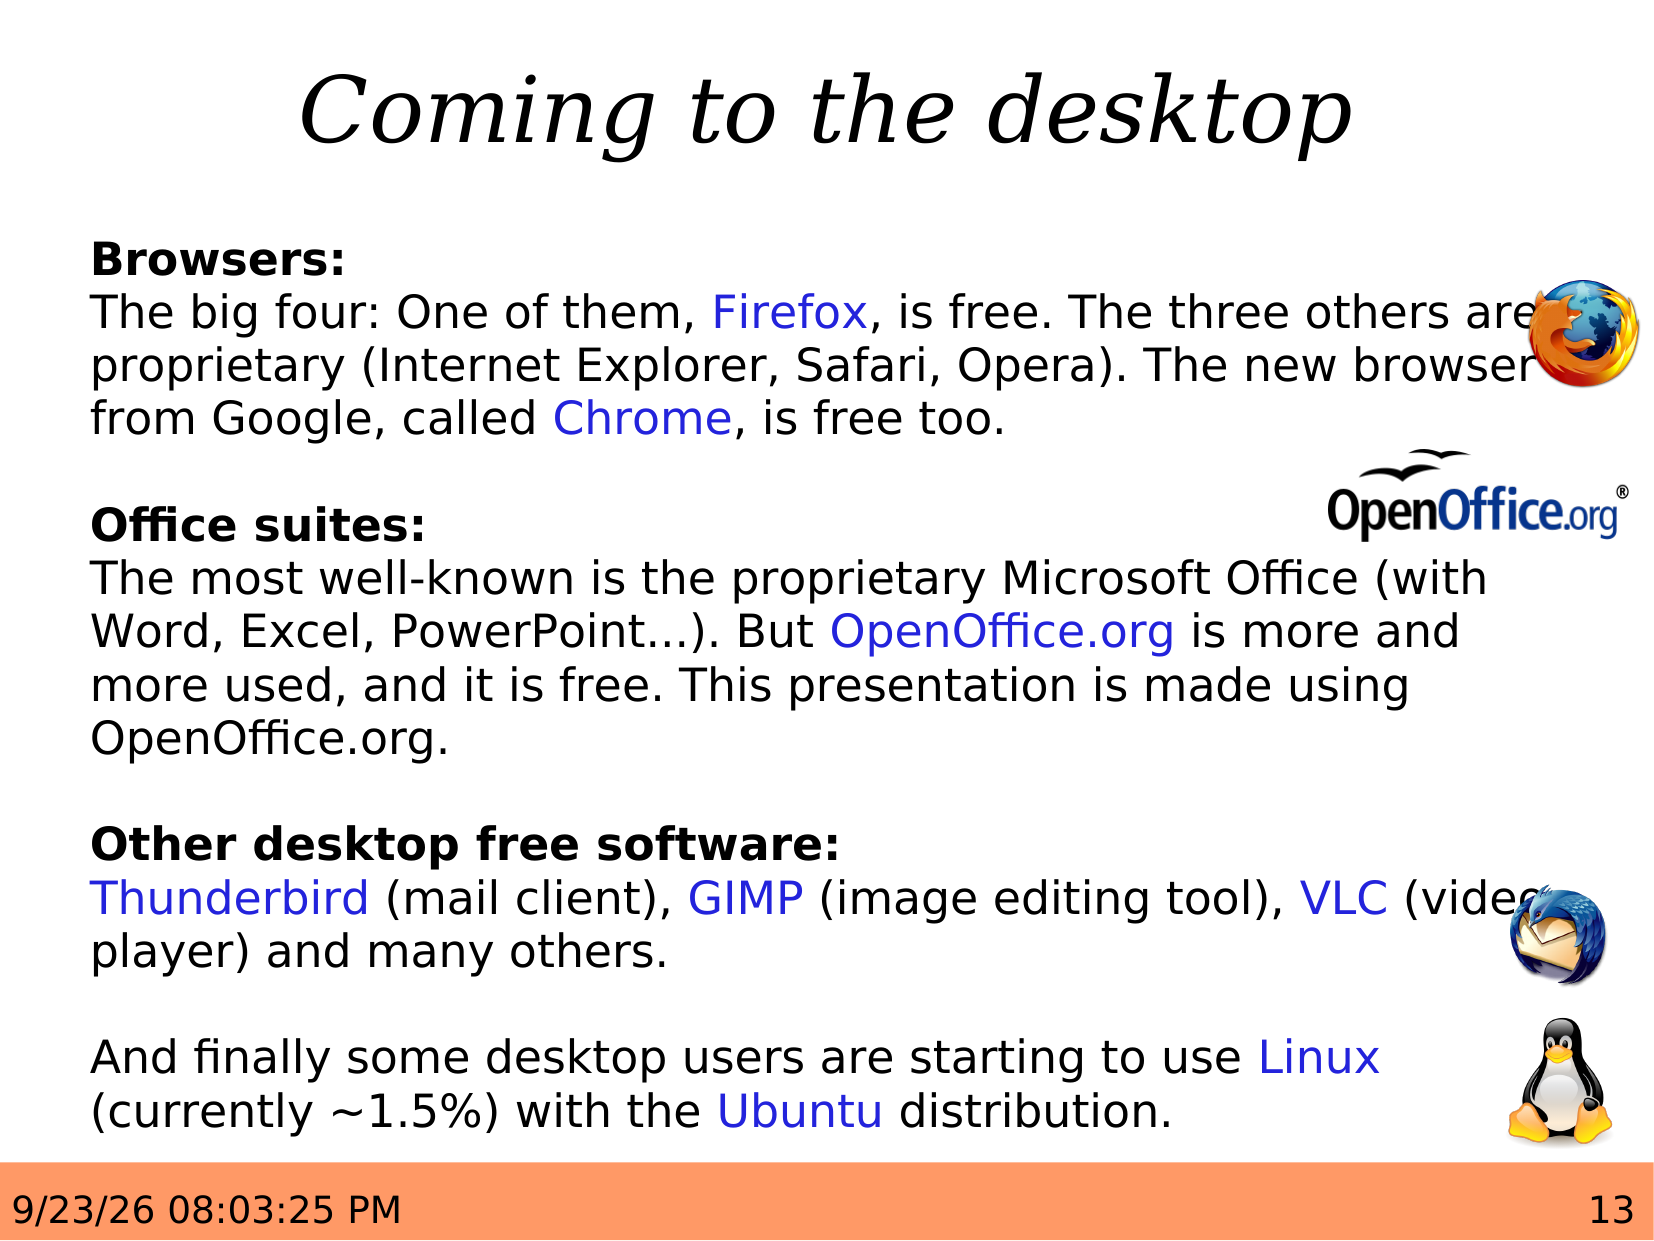

# Coming to the desktop
Browsers:
The big four: One of them, Firefox, is free. The three others are proprietary (Internet Explorer, Safari, Opera). The new browser from Google, called Chrome, is free too.
Office suites:
The most well-known is the proprietary Microsoft Office (with Word, Excel, PowerPoint...). But OpenOffice.org is more and more used, and it is free. This presentation is made using OpenOffice.org.
Other desktop free software:
Thunderbird (mail client), GIMP (image editing tool), VLC (video player) and many others.
And finally some desktop users are starting to use Linux (currently ~1.5%) with the Ubuntu distribution.